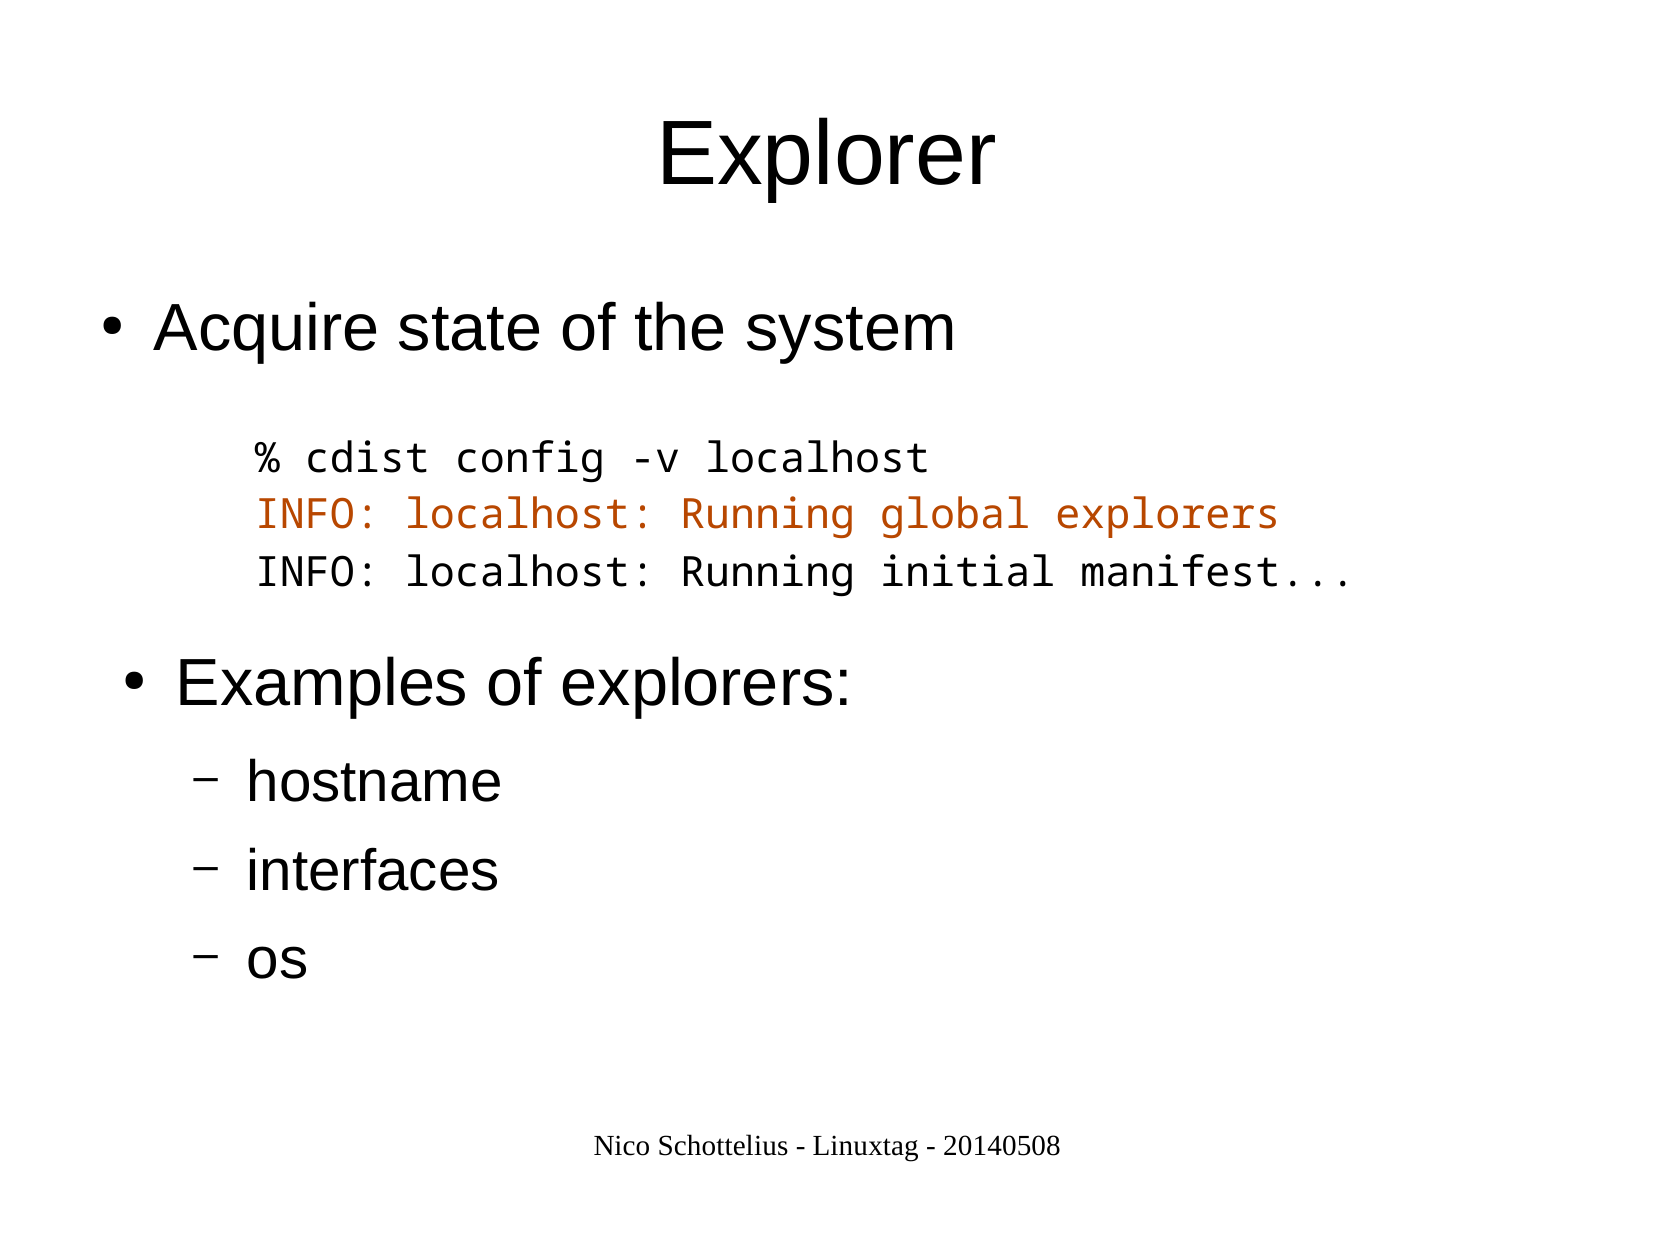

# Explorer
Acquire state of the system
% cdist config -v localhost
INFO: localhost: Running global explorers
INFO: localhost: Running initial manifest...
Examples of explorers:
hostname
interfaces
os
Nico Schottelius - Linuxtag - 20140508